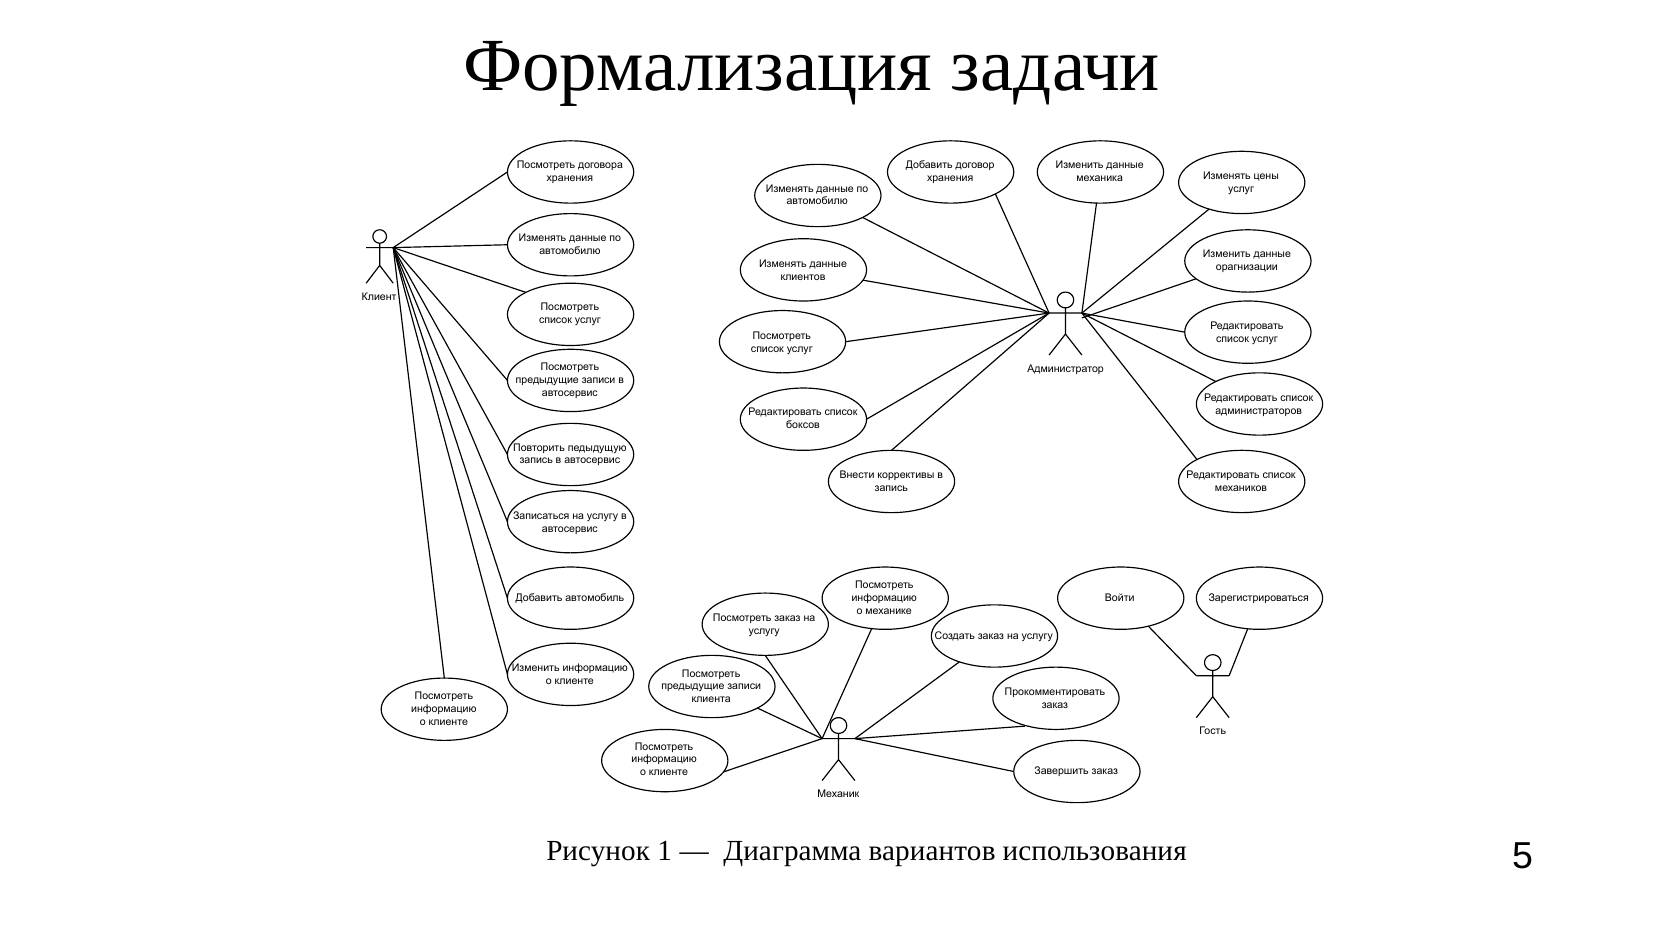

# Формализация задачи
Рисунок 1 — Диаграмма вариантов использования